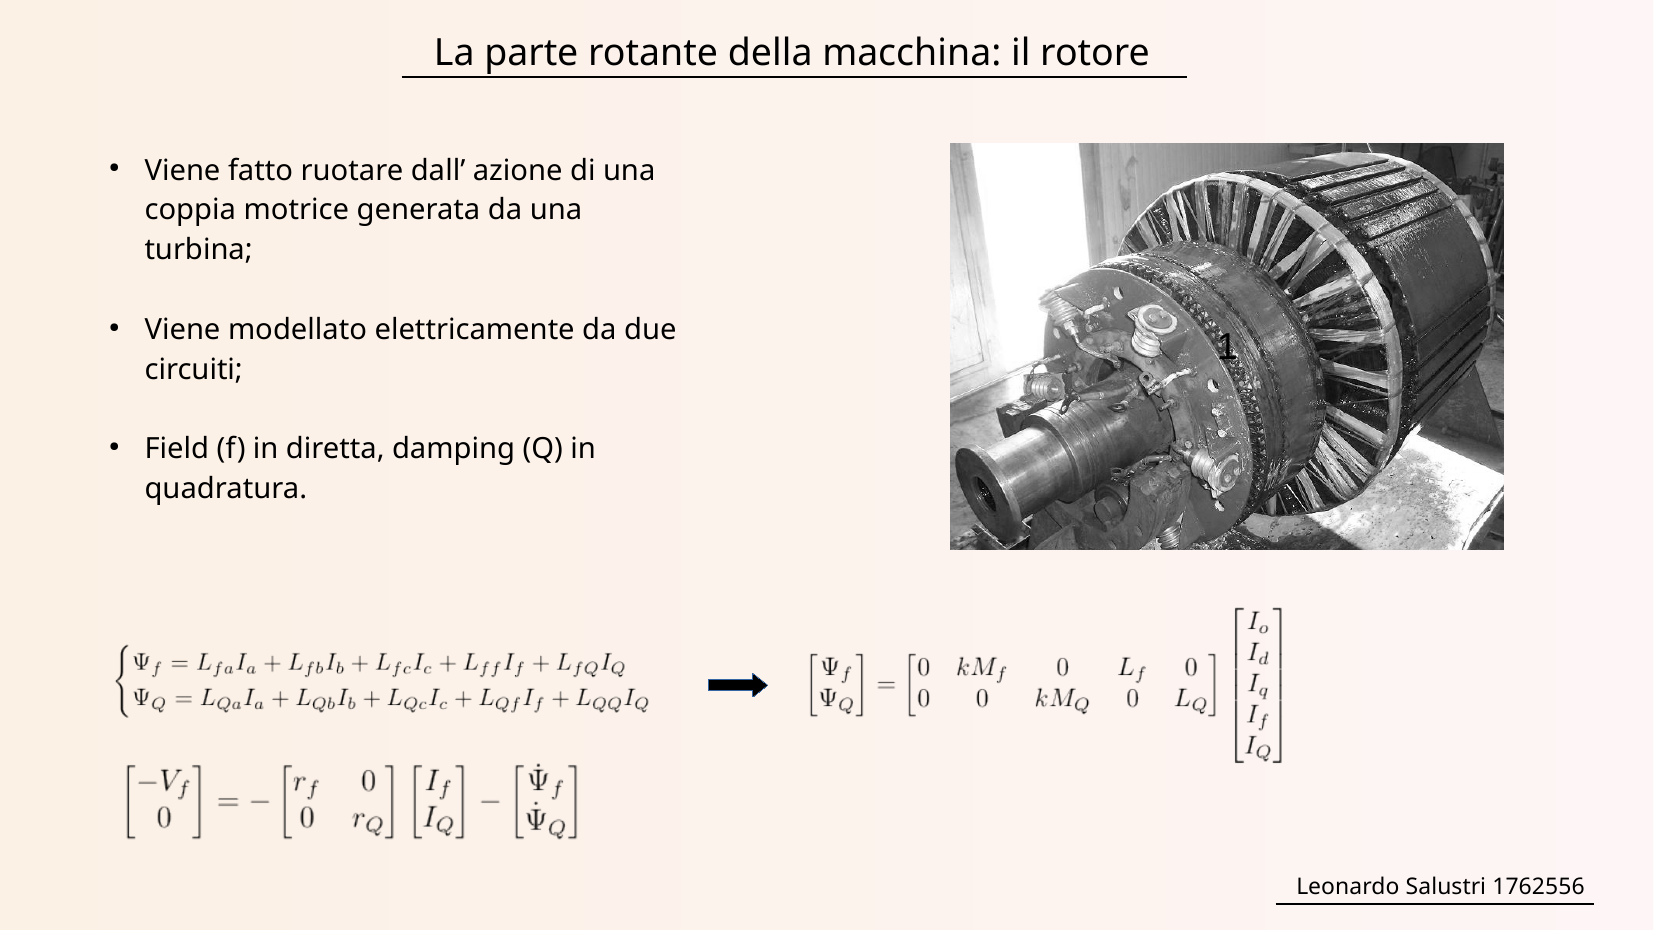

La parte rotante della macchina: il rotore
Viene fatto ruotare dall’ azione di una coppia motrice generata da una turbina;
Viene modellato elettricamente da due circuiti;
Field (f) in diretta, damping (Q) in quadratura.
1
Leonardo Salustri 1762556